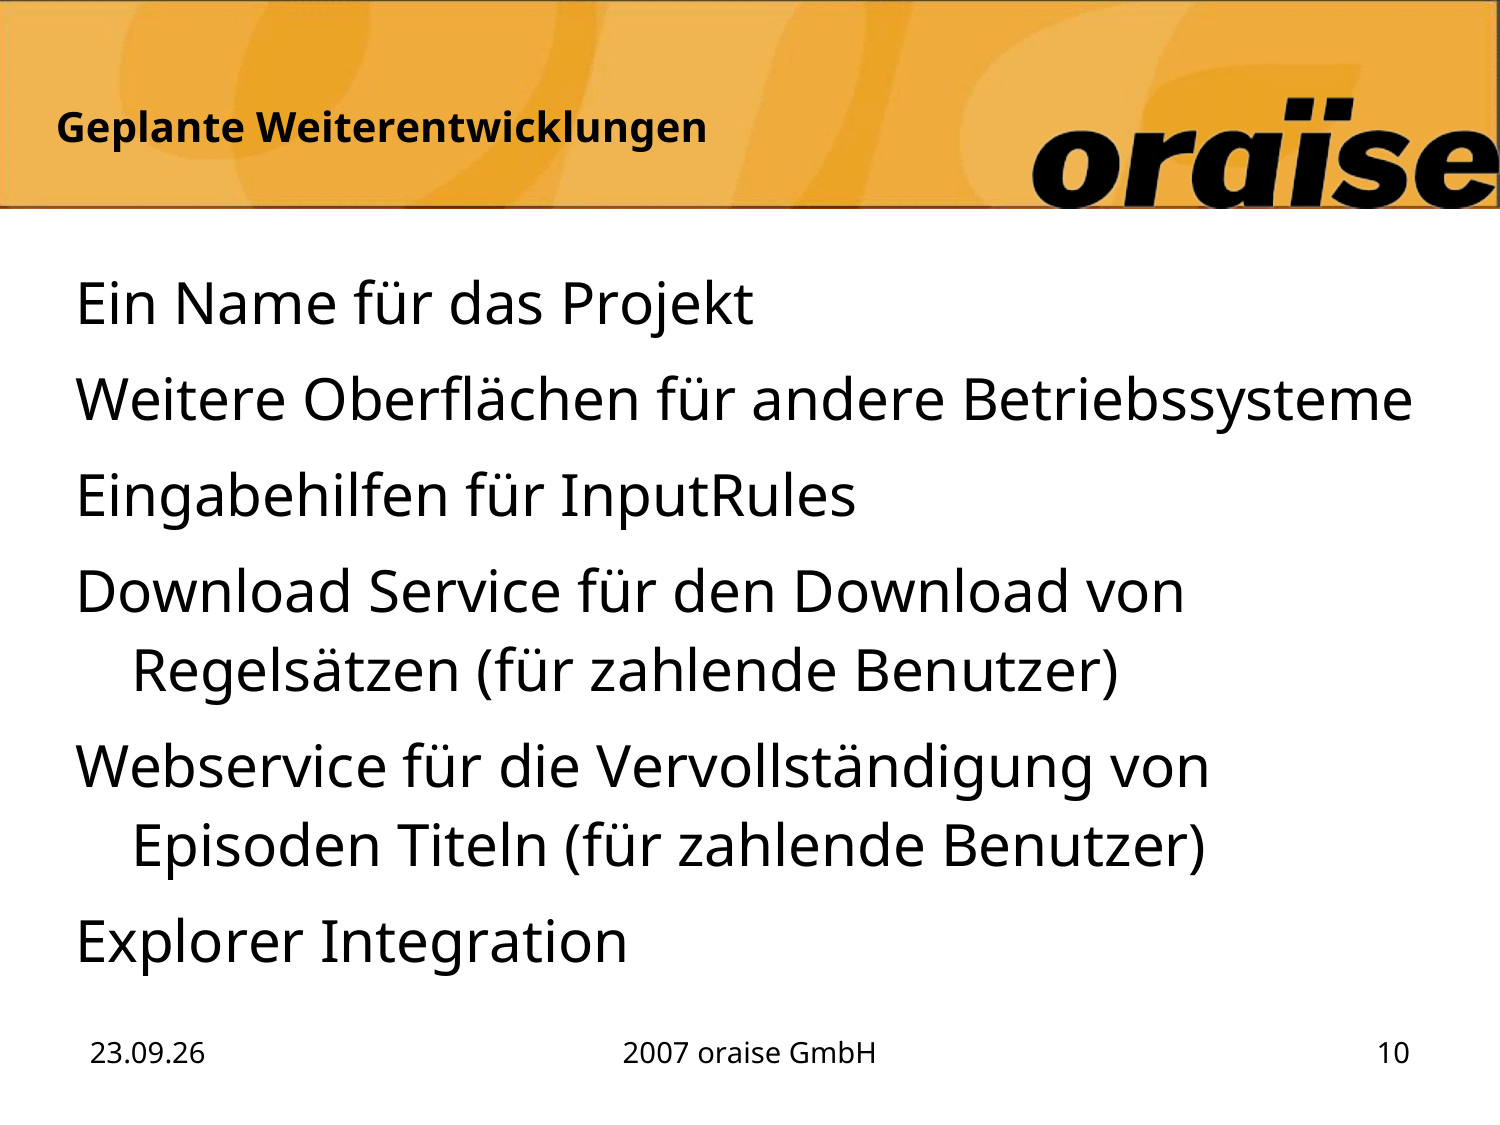

Geplante Weiterentwicklungen
# Ein Name für das Projekt
Weitere Oberflächen für andere Betriebssysteme
Eingabehilfen für InputRules
Download Service für den Download von Regelsätzen (für zahlende Benutzer)
Webservice für die Vervollständigung von Episoden Titeln (für zahlende Benutzer)
Explorer Integration
2007 oraise GmbH
10